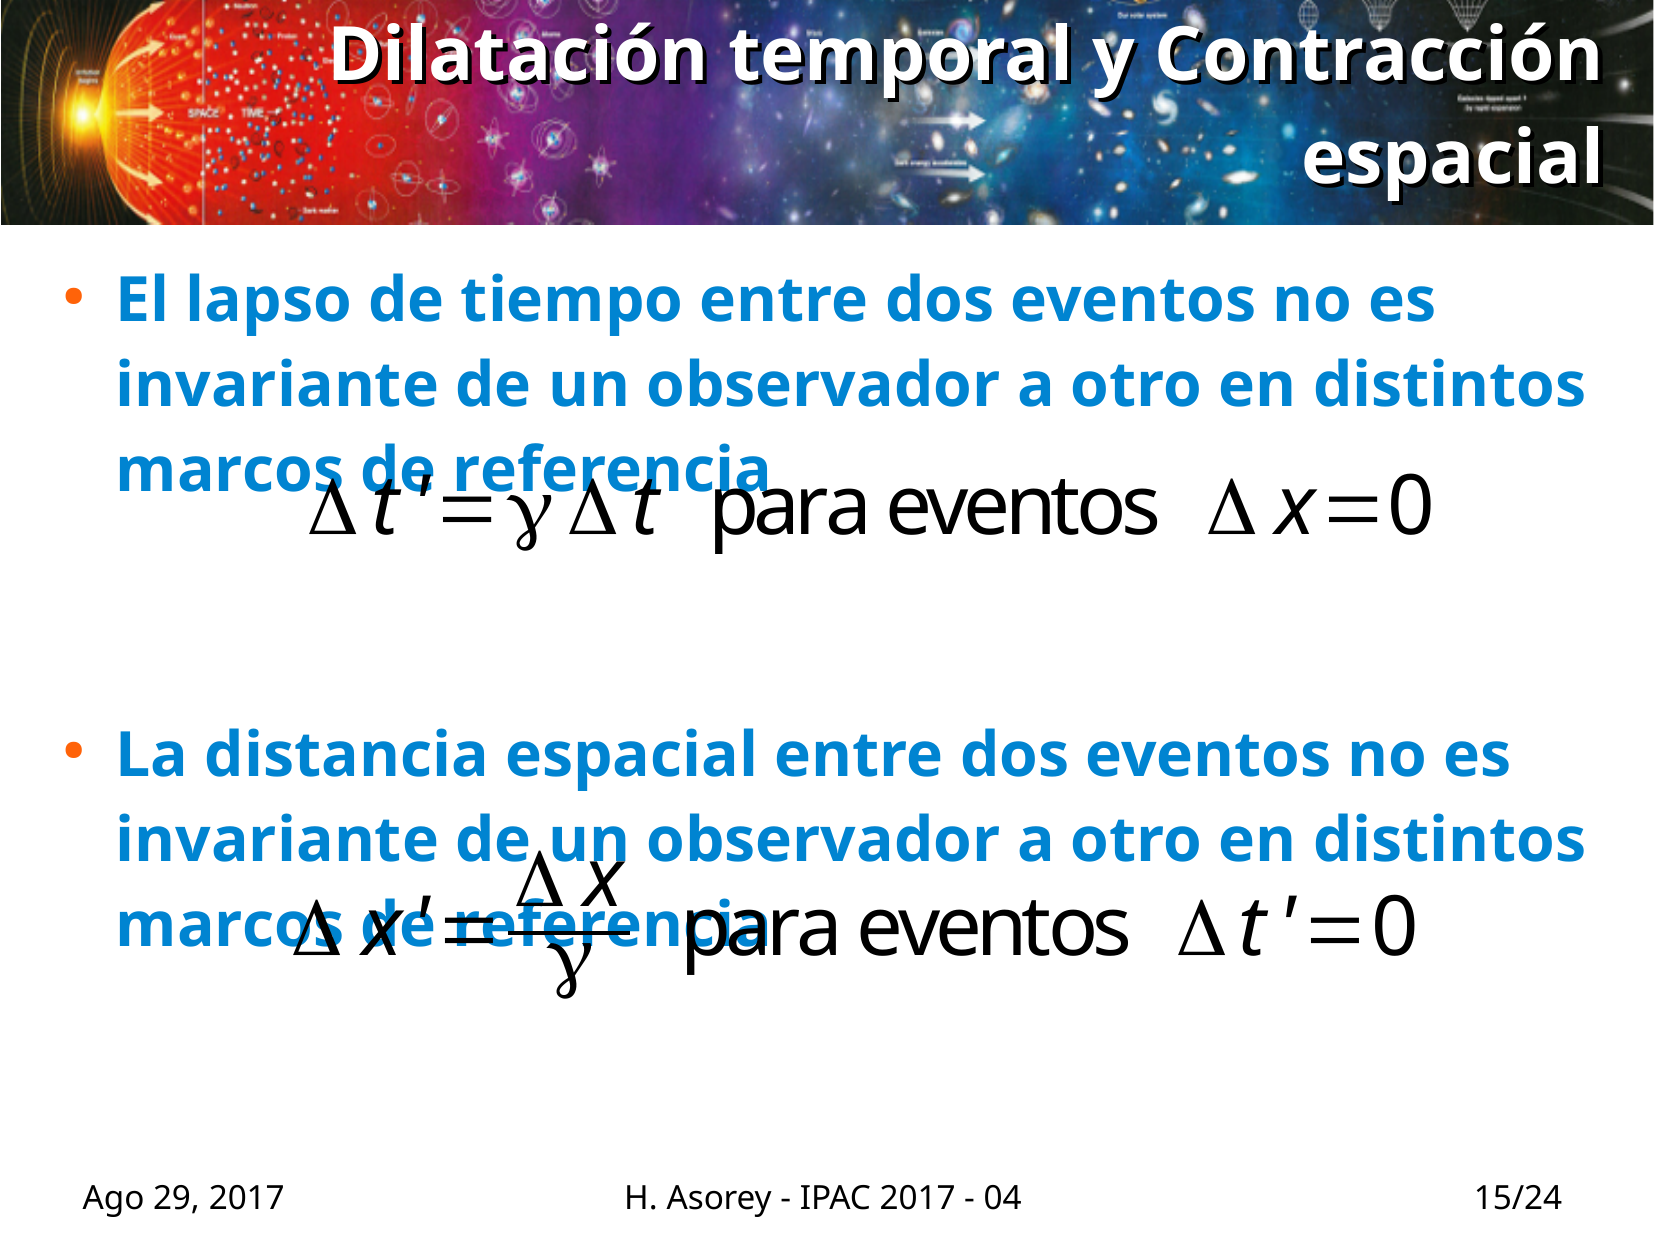

# Dilatación temporal y Contracción espacial
El lapso de tiempo entre dos eventos no es invariante de un observador a otro en distintos marcos de referencia
La distancia espacial entre dos eventos no es invariante de un observador a otro en distintos marcos de referencia
Ago 29, 2017
H. Asorey - IPAC 2017 - 04
15